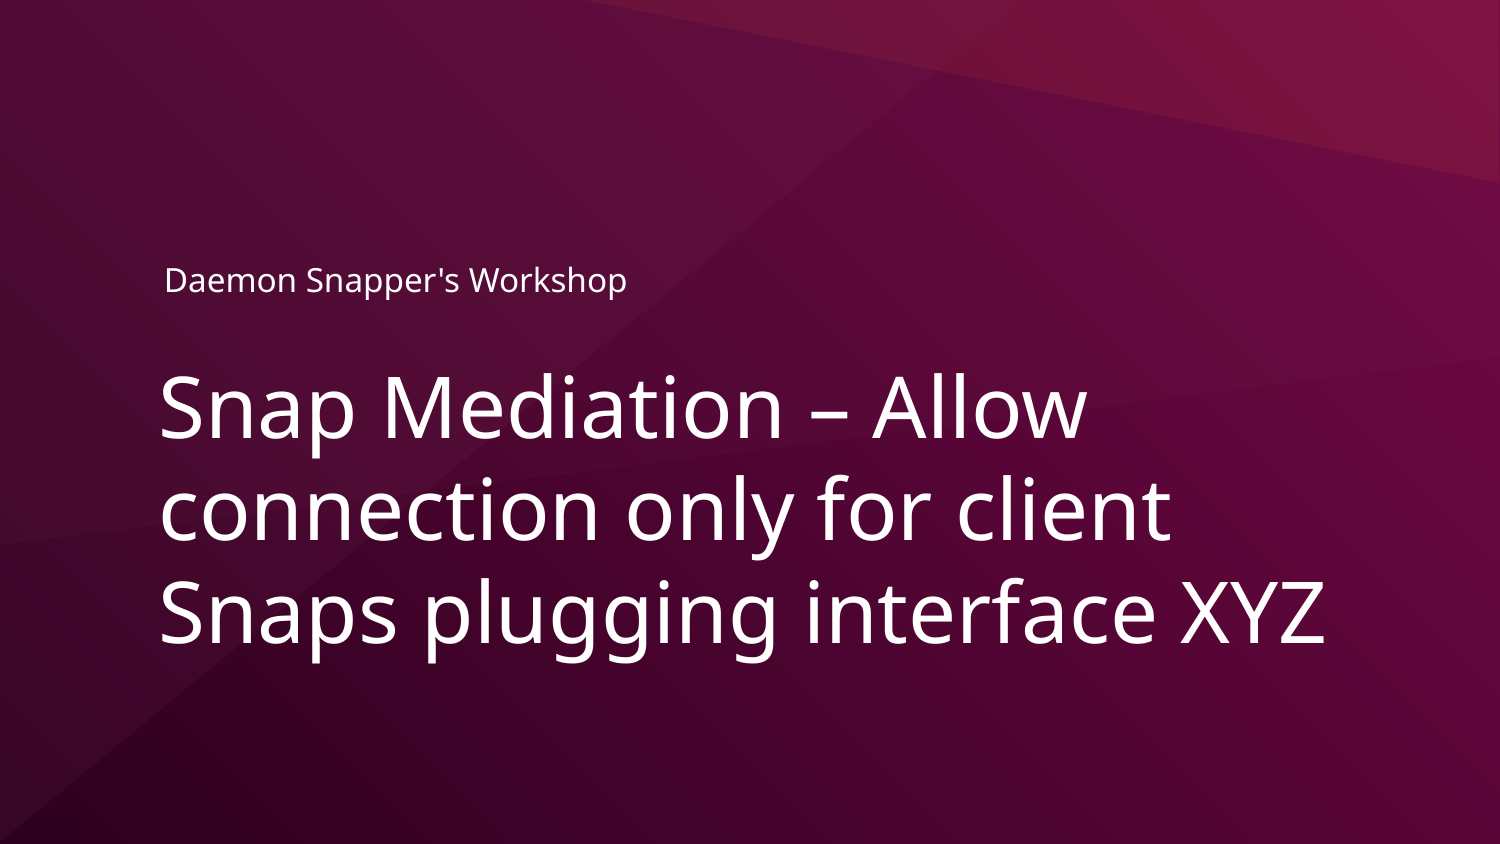

Daemon Snapper's Workshop
# Snap Mediation – Allow connection only for client Snaps plugging interface XYZ